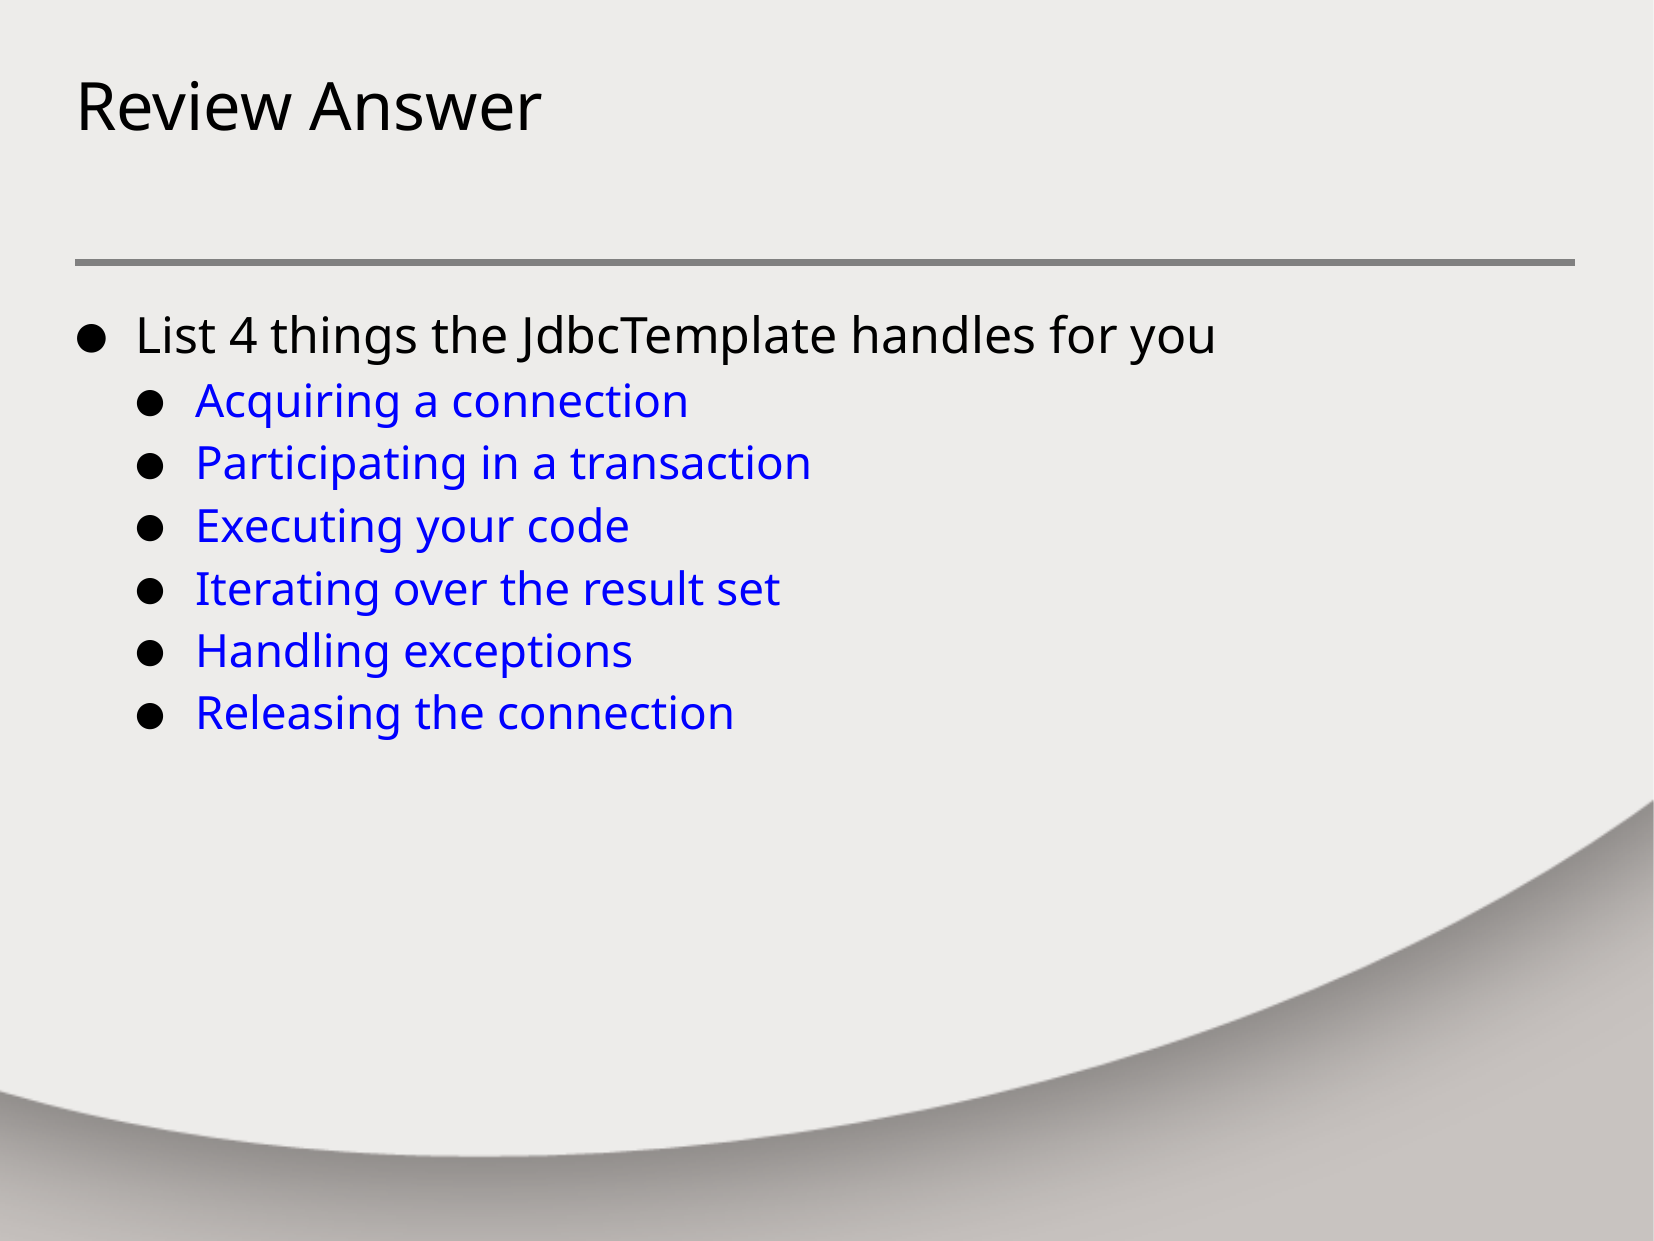

# Review Answer
List 4 things the JdbcTemplate handles for you
Acquiring a connection
Participating in a transaction
Executing your code
Iterating over the result set
Handling exceptions
Releasing the connection